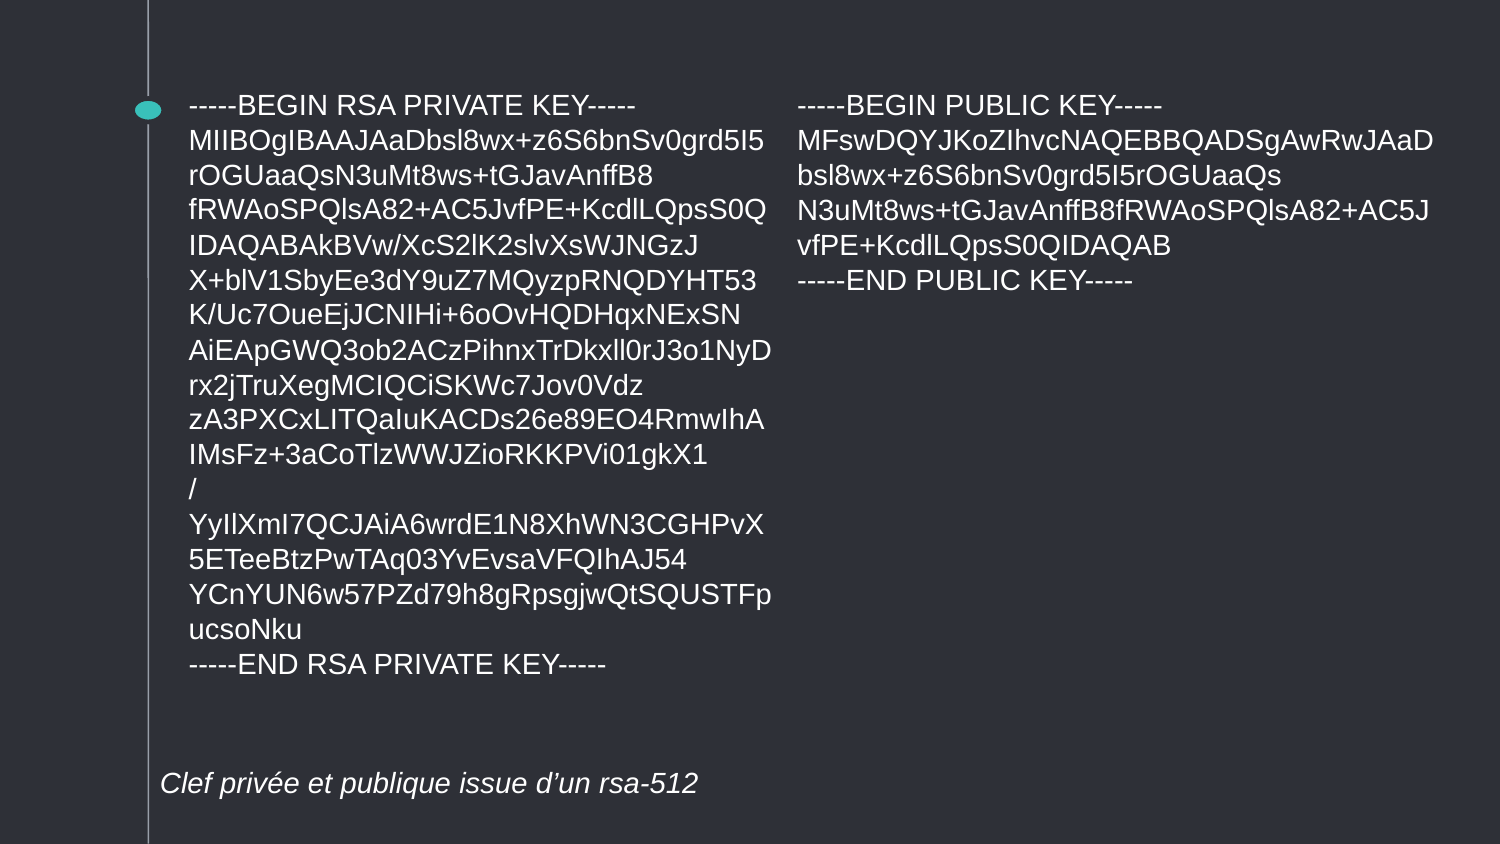

-----BEGIN RSA PRIVATE KEY-----
MIIBOgIBAAJAaDbsl8wx+z6S6bnSv0grd5I5rOGUaaQsN3uMt8ws+tGJavAnffB8
fRWAoSPQlsA82+AC5JvfPE+KcdlLQpsS0QIDAQABAkBVw/XcS2lK2slvXsWJNGzJ
X+blV1SbyEe3dY9uZ7MQyzpRNQDYHT53K/Uc7OueEjJCNIHi+6oOvHQDHqxNExSN
AiEApGWQ3ob2ACzPihnxTrDkxll0rJ3o1NyDrx2jTruXegMCIQCiSKWc7Jov0Vdz
zA3PXCxLITQaIuKACDs26e89EO4RmwIhAIMsFz+3aCoTlzWWJZioRKKPVi01gkX1
/YyIlXmI7QCJAiA6wrdE1N8XhWN3CGHPvX5ETeeBtzPwTAq03YvEvsaVFQIhAJ54
YCnYUN6w57PZd79h8gRpsgjwQtSQUSTFpucsoNku
-----END RSA PRIVATE KEY-----
-----BEGIN PUBLIC KEY-----
MFswDQYJKoZIhvcNAQEBBQADSgAwRwJAaDbsl8wx+z6S6bnSv0grd5I5rOGUaaQs
N3uMt8ws+tGJavAnffB8fRWAoSPQlsA82+AC5JvfPE+KcdlLQpsS0QIDAQAB
-----END PUBLIC KEY-----
Clef privée et publique issue d’un rsa-512